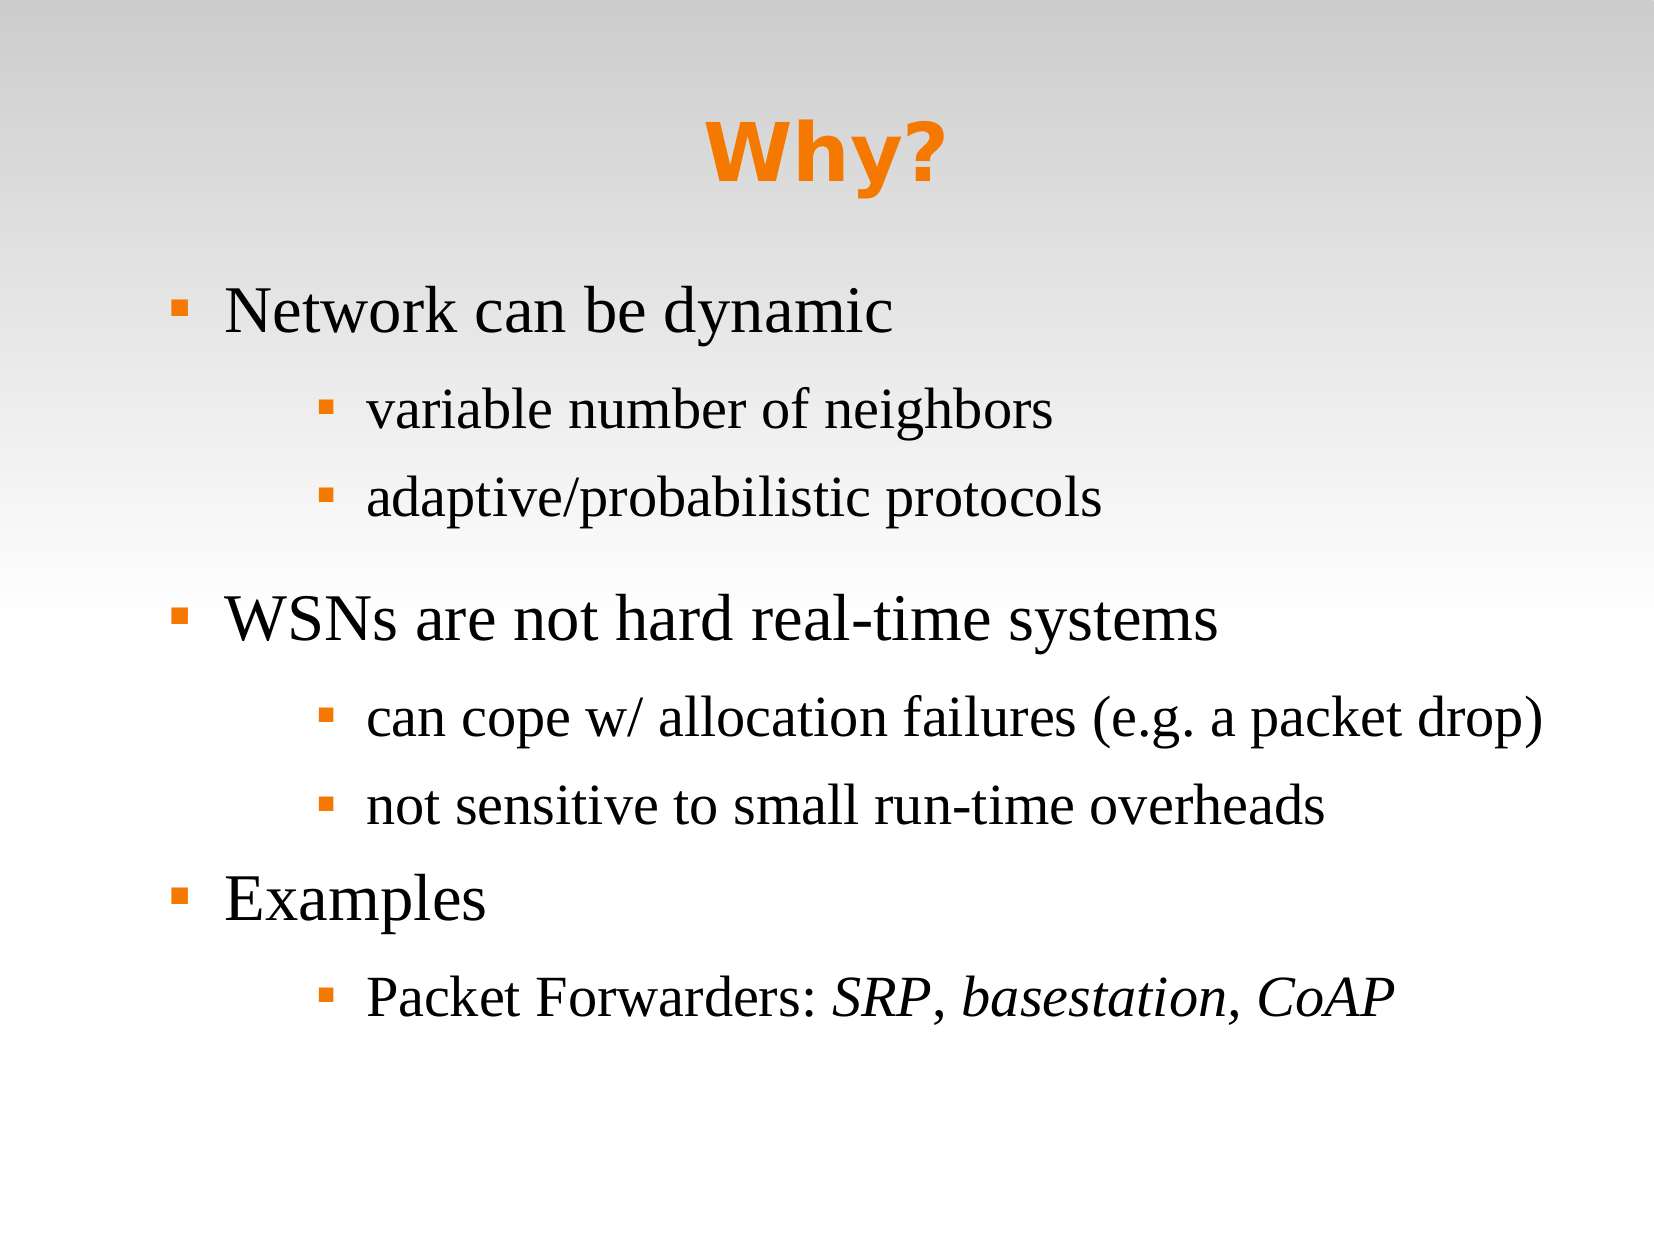

# Why?
Network can be dynamic
variable number of neighbors
adaptive/probabilistic protocols
WSNs are not hard real-time systems
can cope w/ allocation failures (e.g. a packet drop)
not sensitive to small run-time overheads
Examples
Packet Forwarders: SRP, basestation, CoAP